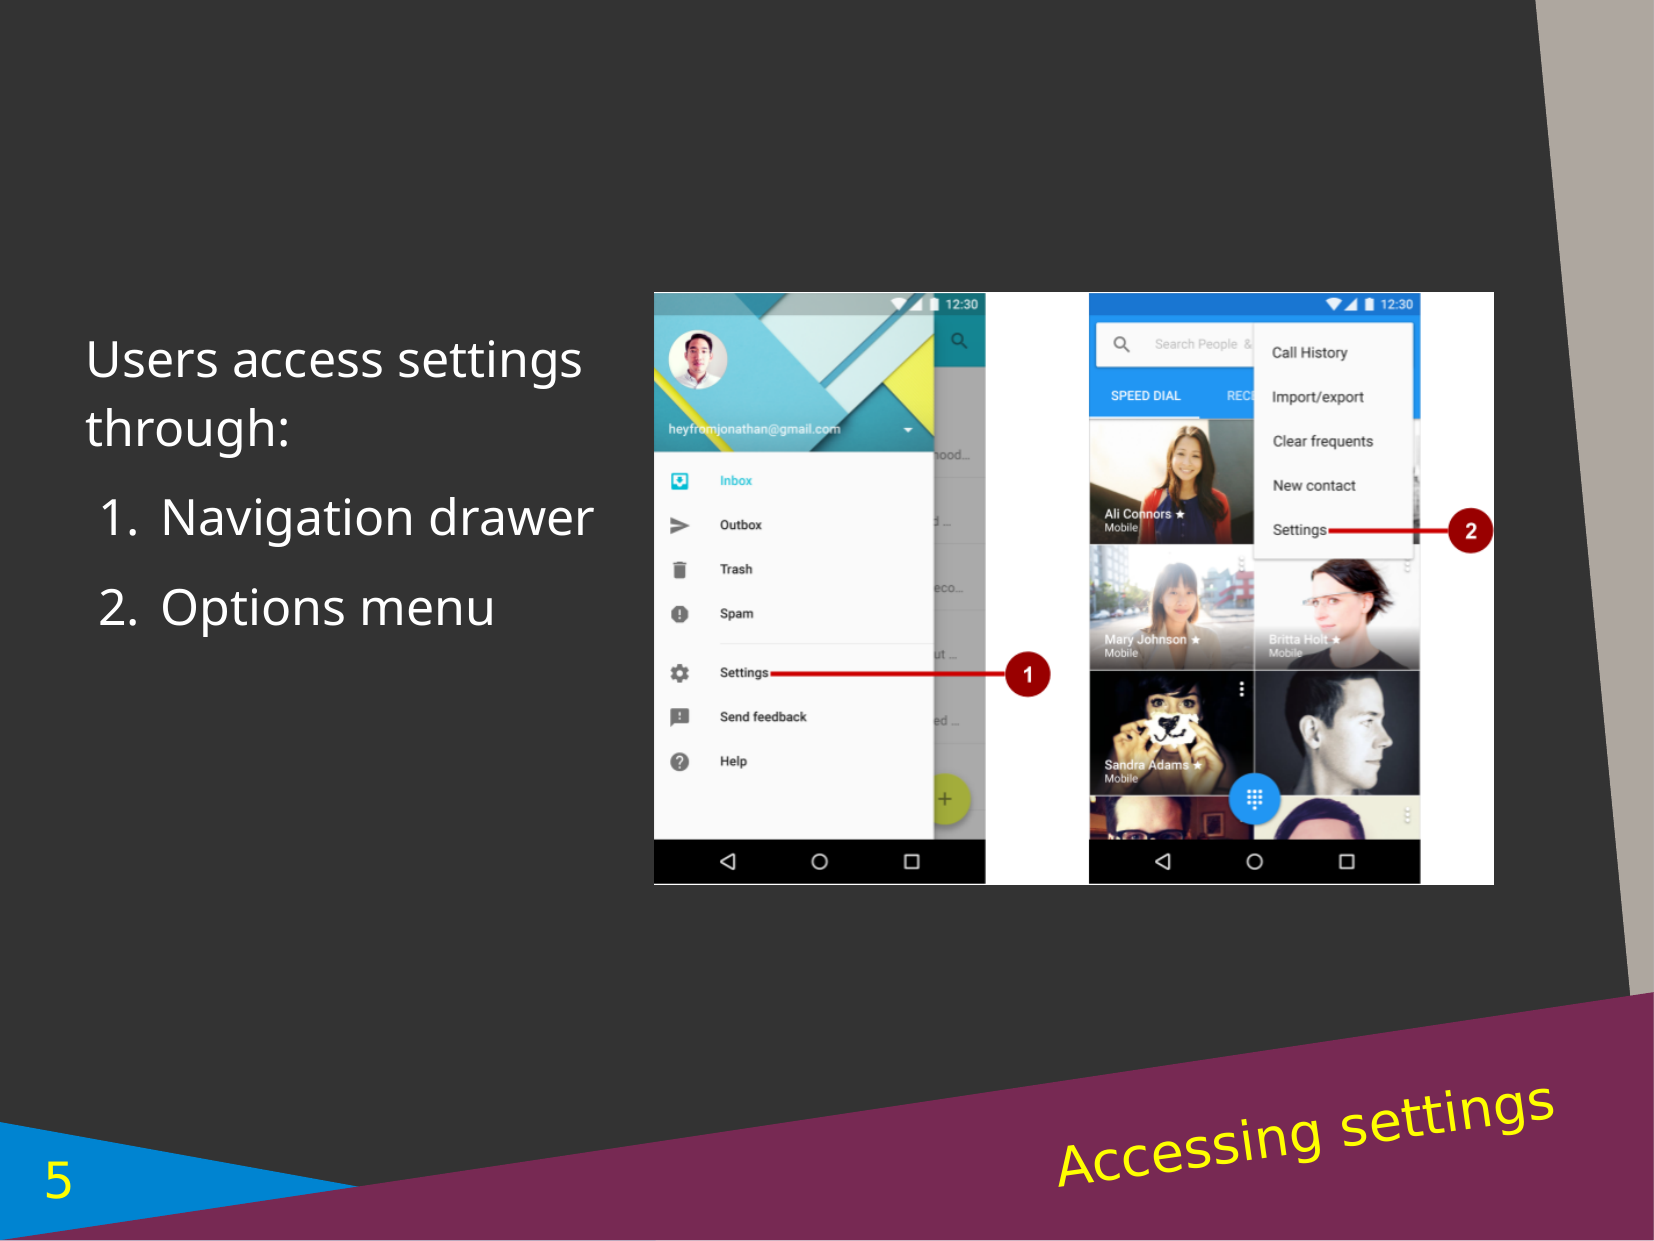

Users access settings through:
Navigation drawer
Options menu
# Accessing settings
5